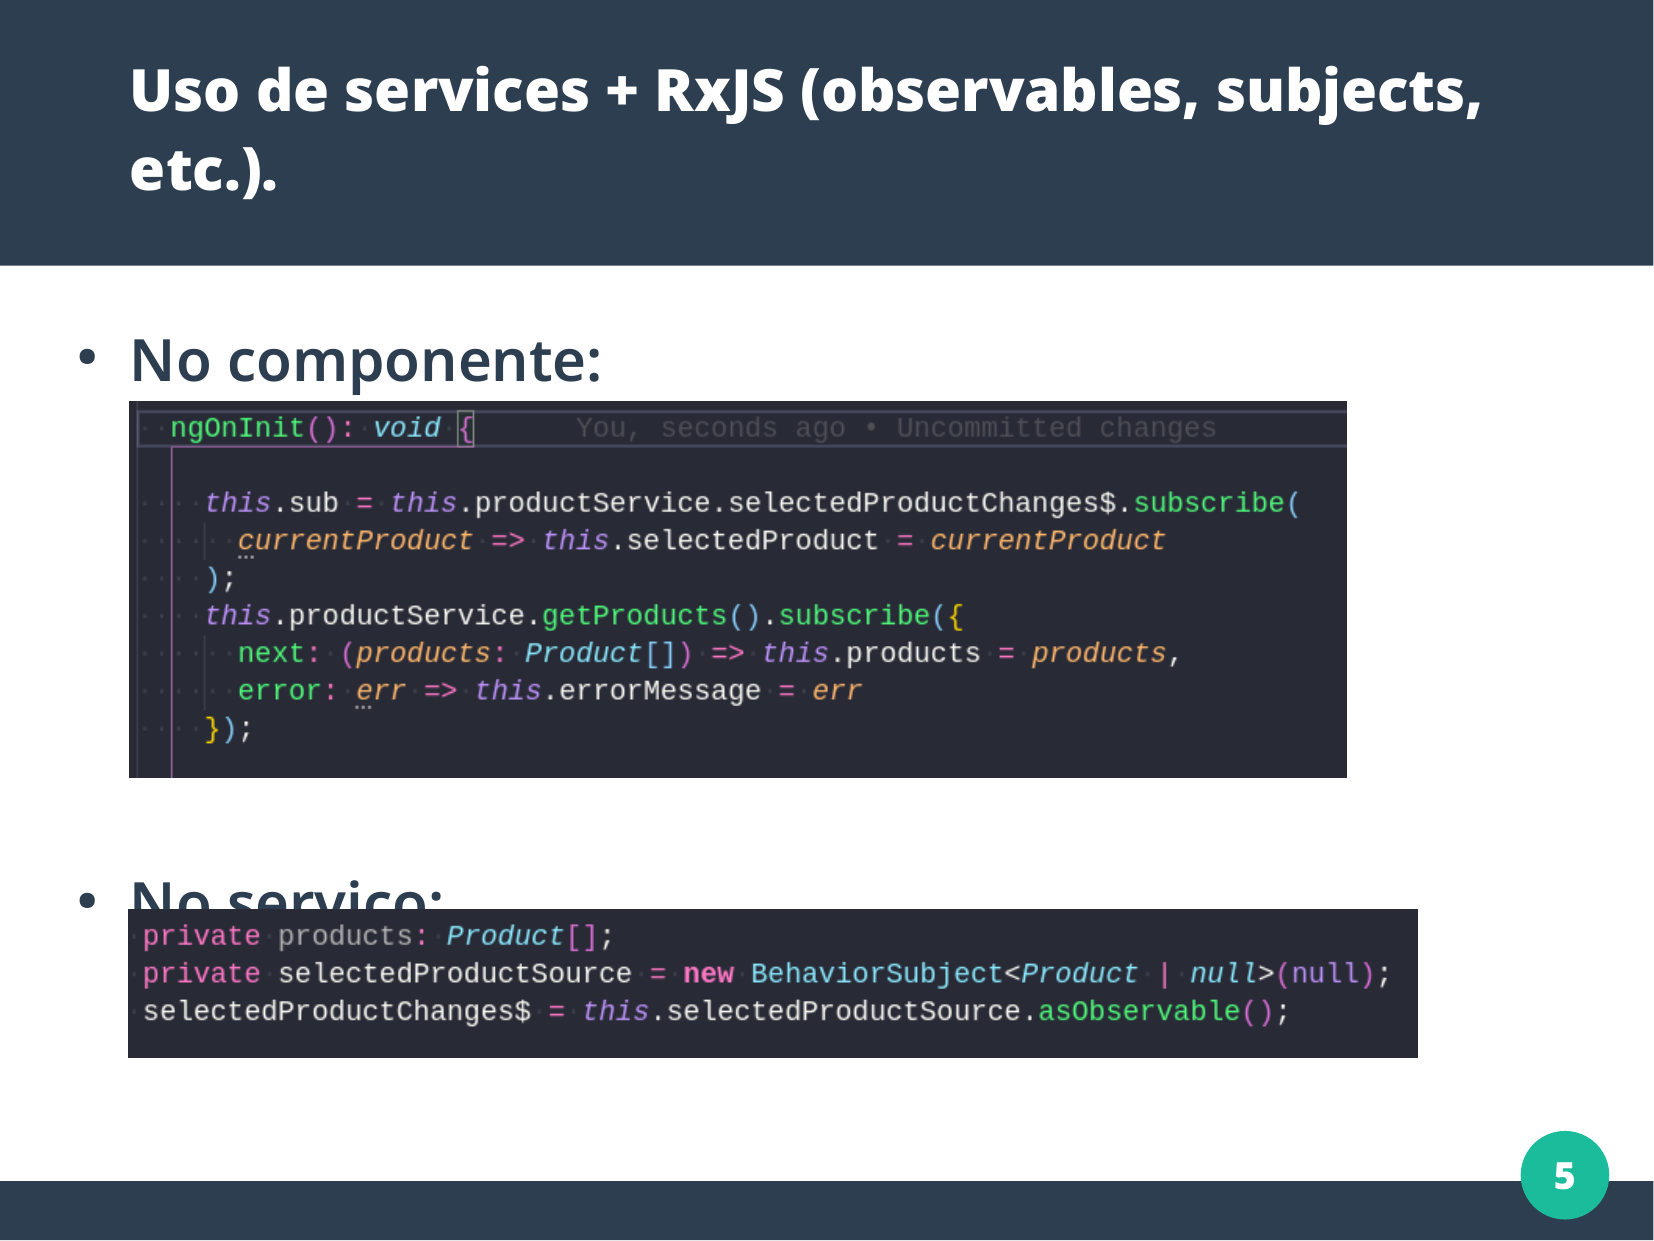

# Uso de services + RxJS (observables, subjects, etc.).
No componente:
No serviço:
5